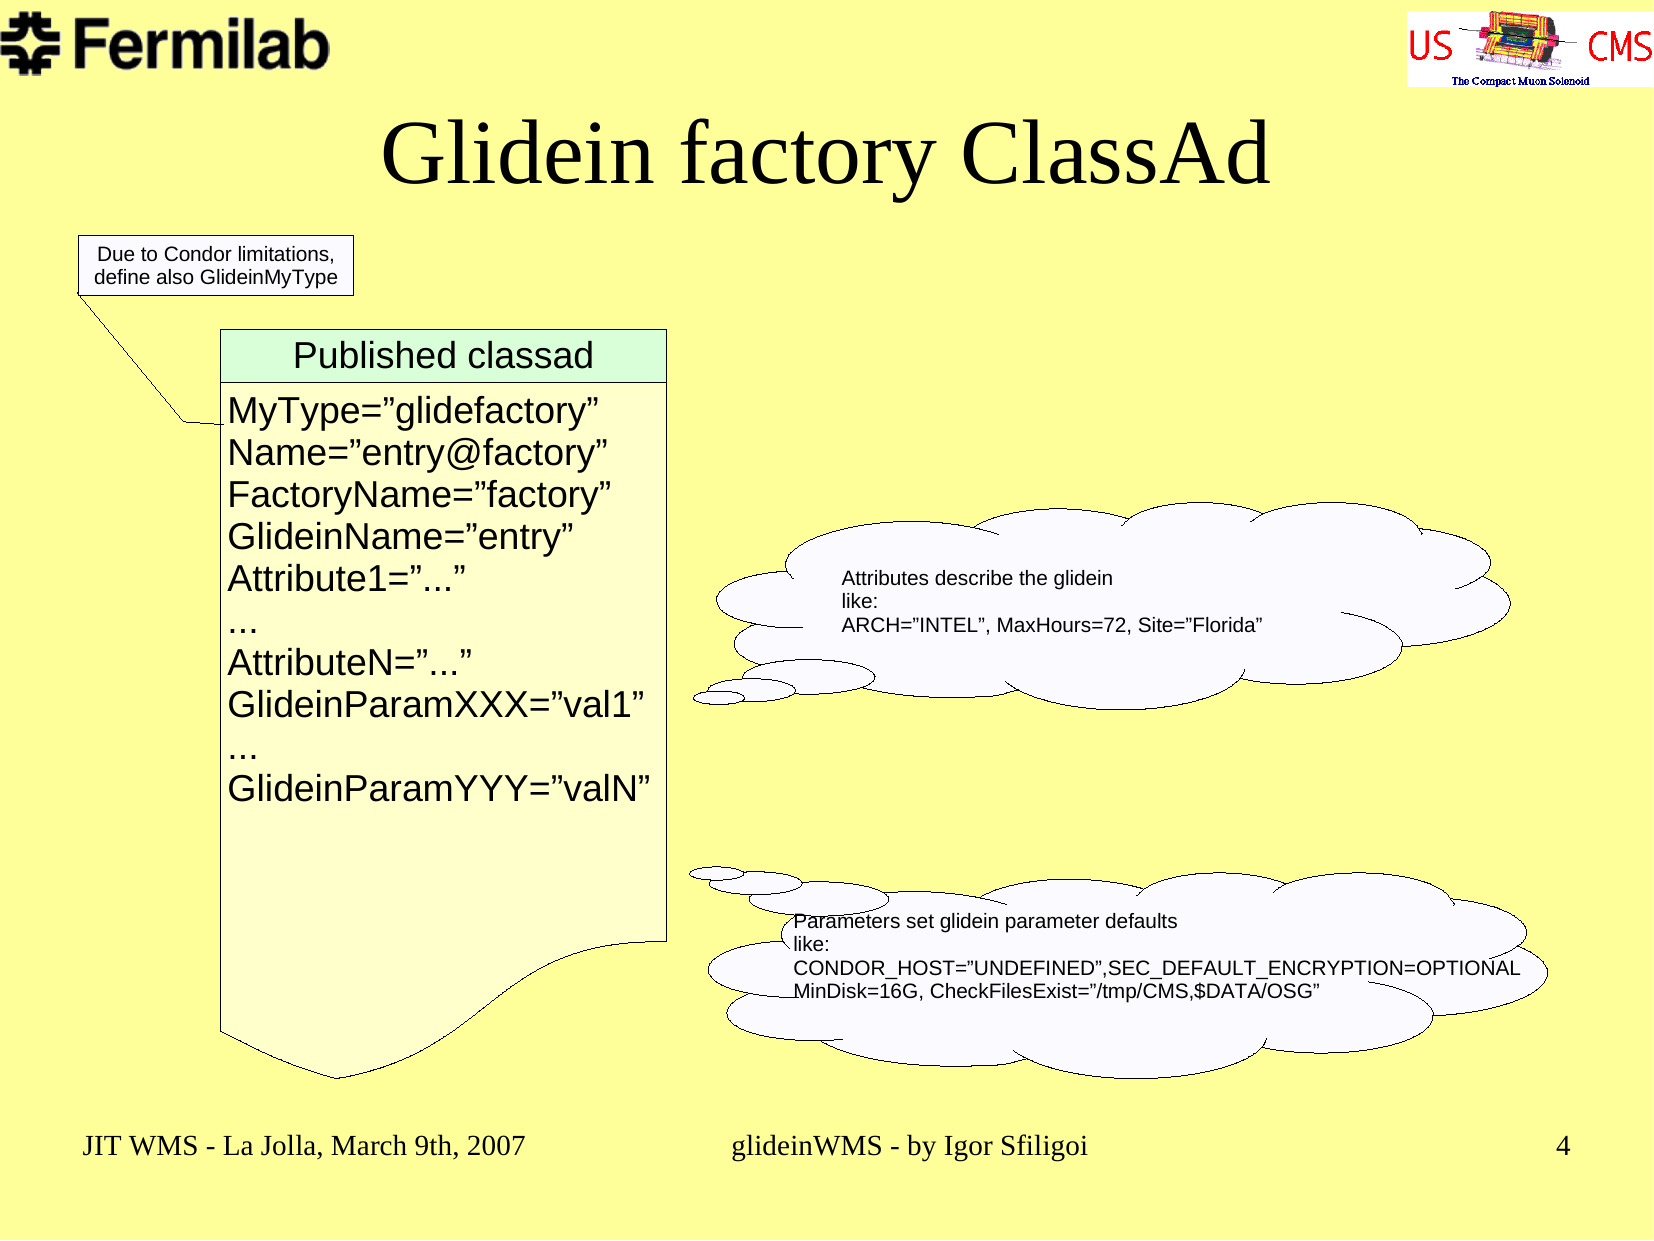

# Glidein factory ClassAd
Due to Condor limitations,
define also GlideinMyType
Published classad
MyType=”glidefactory”
Name=”entry@factory”
FactoryName=”factory”
GlideinName=”entry”
Attribute1=”...”
...
AttributeN=”...”
GlideinParamXXX=”val1”
...
GlideinParamYYY=”valN”
Attributes describe the glidein
like:
ARCH=”INTEL”, MaxHours=72, Site=”Florida”
Parameters set glidein parameter defaults
like:
CONDOR_HOST=”UNDEFINED”,SEC_DEFAULT_ENCRYPTION=OPTIONAL
MinDisk=16G, CheckFilesExist=”/tmp/CMS,$DATA/OSG”
JIT WMS - La Jolla, March 9th, 2007
glideinWMS - by Igor Sfiligoi
4